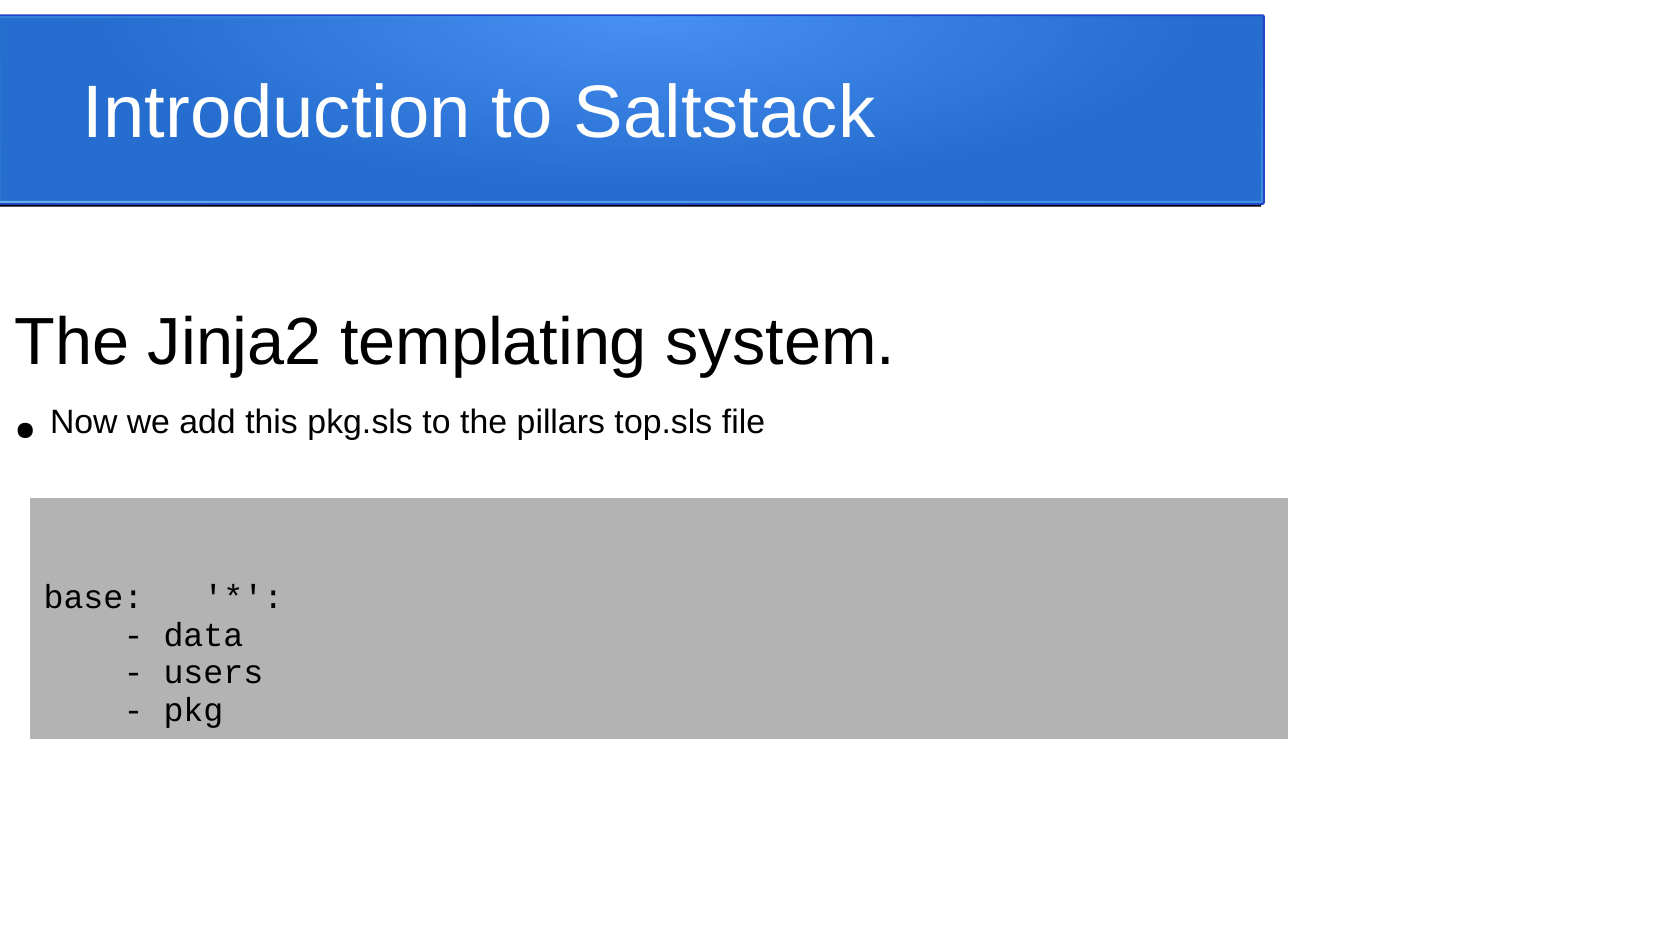

# Introduction to Saltstack
The Jinja2 templating system.
Now we add this pkg.sls to the pillars top.sls file
| base: '\*': - data - users - pkg |
| --- |